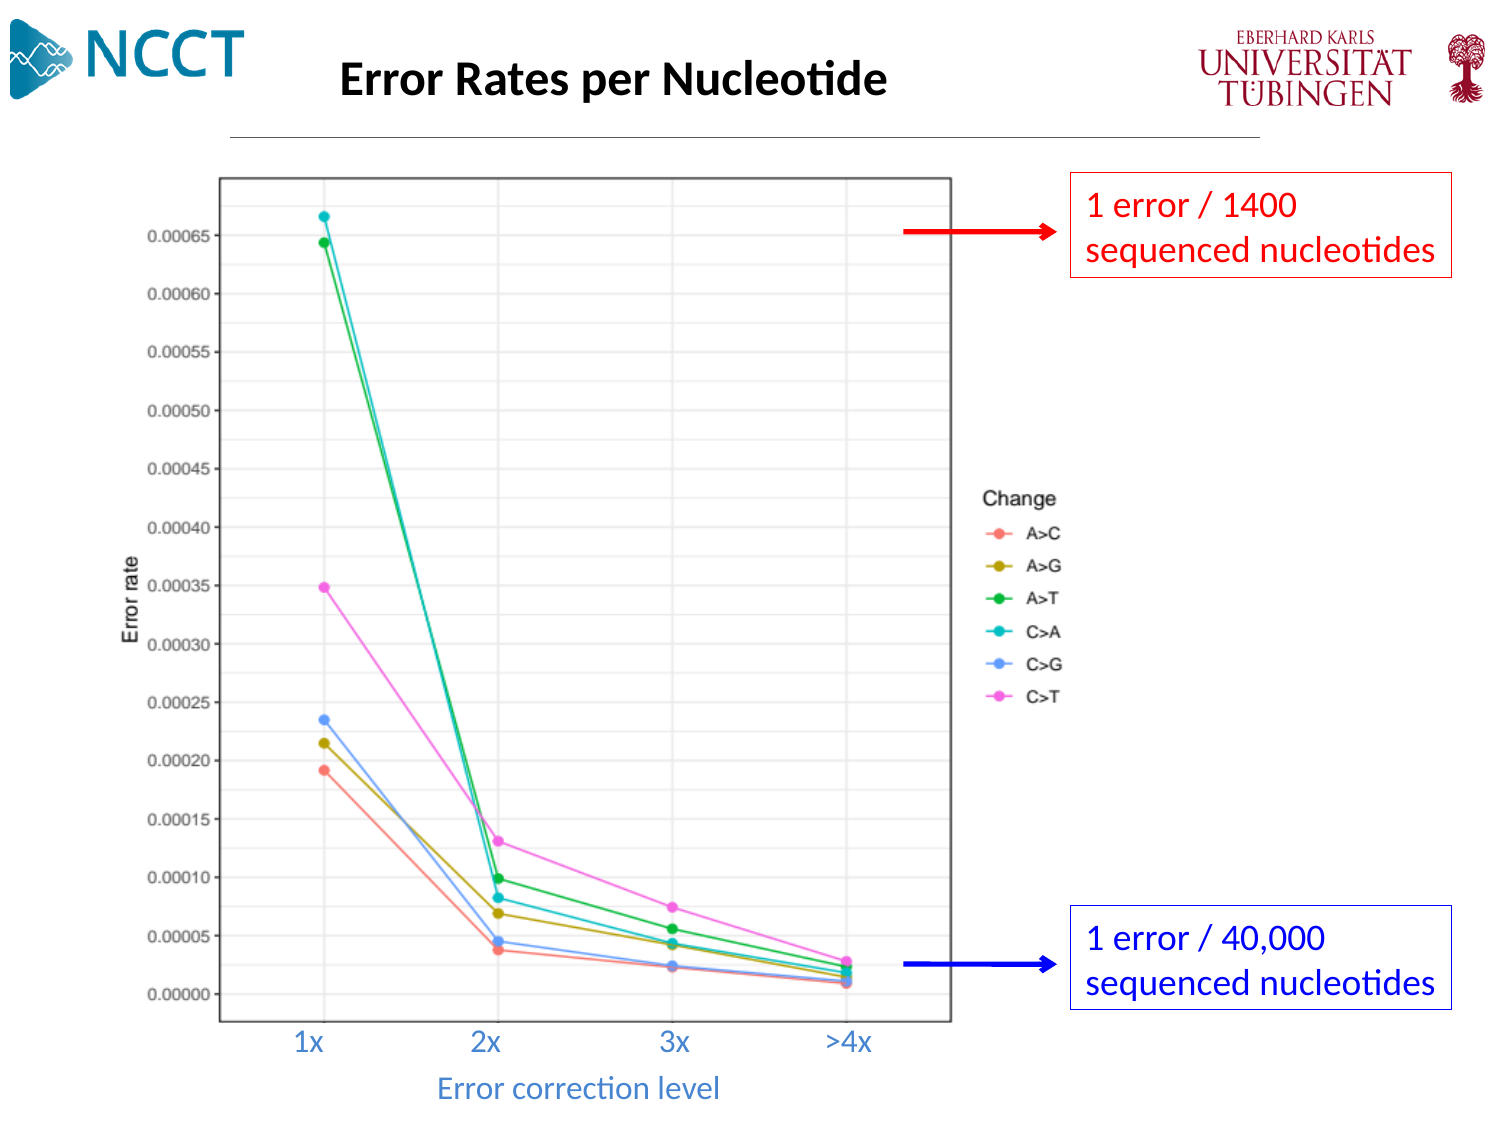

Error Rates per Nucleotide
1 error / 1400
sequenced nucleotides
1 error / 40,000
sequenced nucleotides
1x
2x
3x
>4x
Error correction level